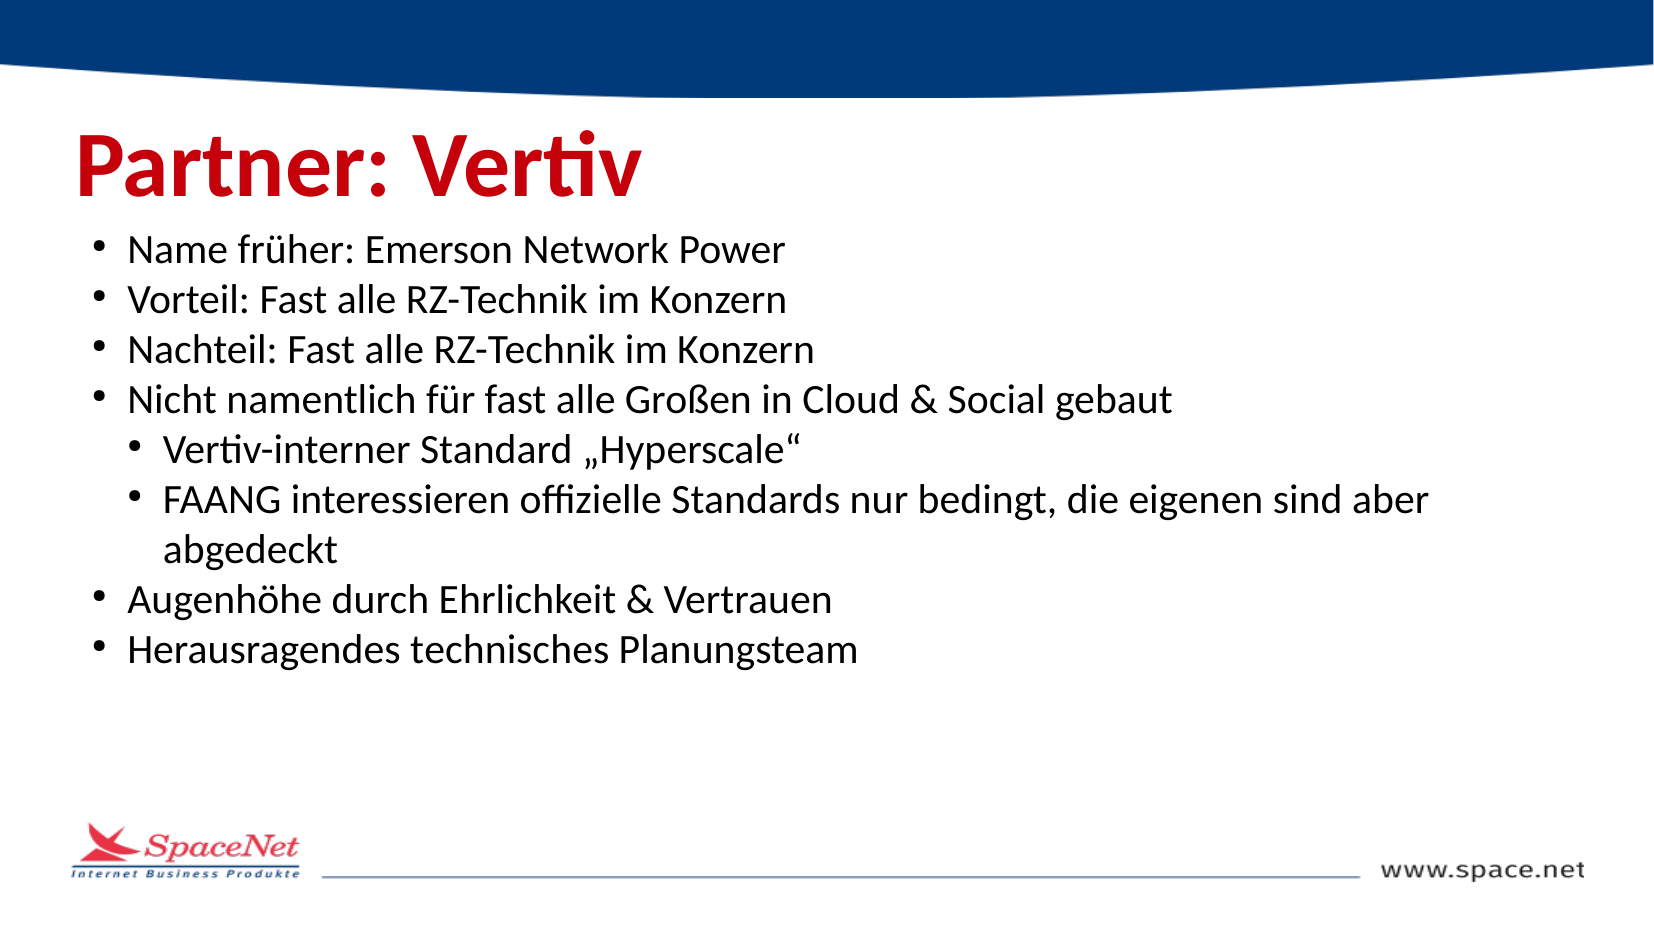

Partner: Vertiv
Name früher: Emerson Network Power
Vorteil: Fast alle RZ-Technik im Konzern
Nachteil: Fast alle RZ-Technik im Konzern
Nicht namentlich für fast alle Großen in Cloud & Social gebaut
Vertiv-interner Standard „Hyperscale“
FAANG interessieren offizielle Standards nur bedingt, die eigenen sind aber abgedeckt
Augenhöhe durch Ehrlichkeit & Vertrauen
Herausragendes technisches Planungsteam